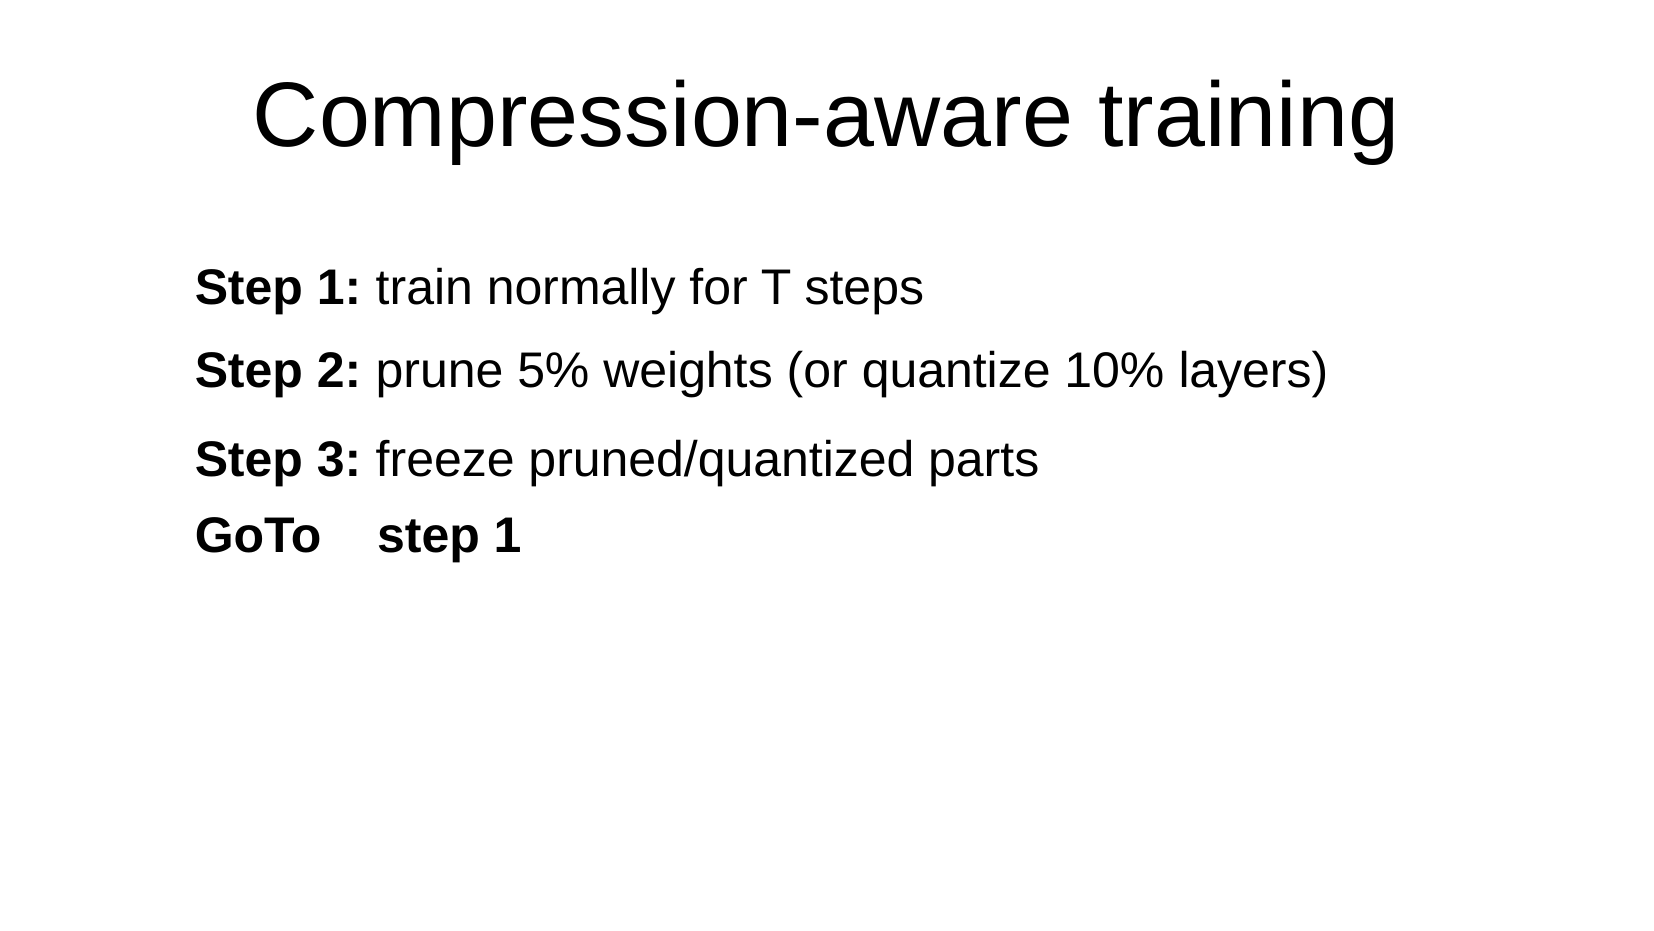

# Compression-aware training
Step 1: train normally for T steps
Step 2: prune 5% weights (or quantize 10% layers)
Step 3: freeze pruned/quantized parts
GoTo step 1